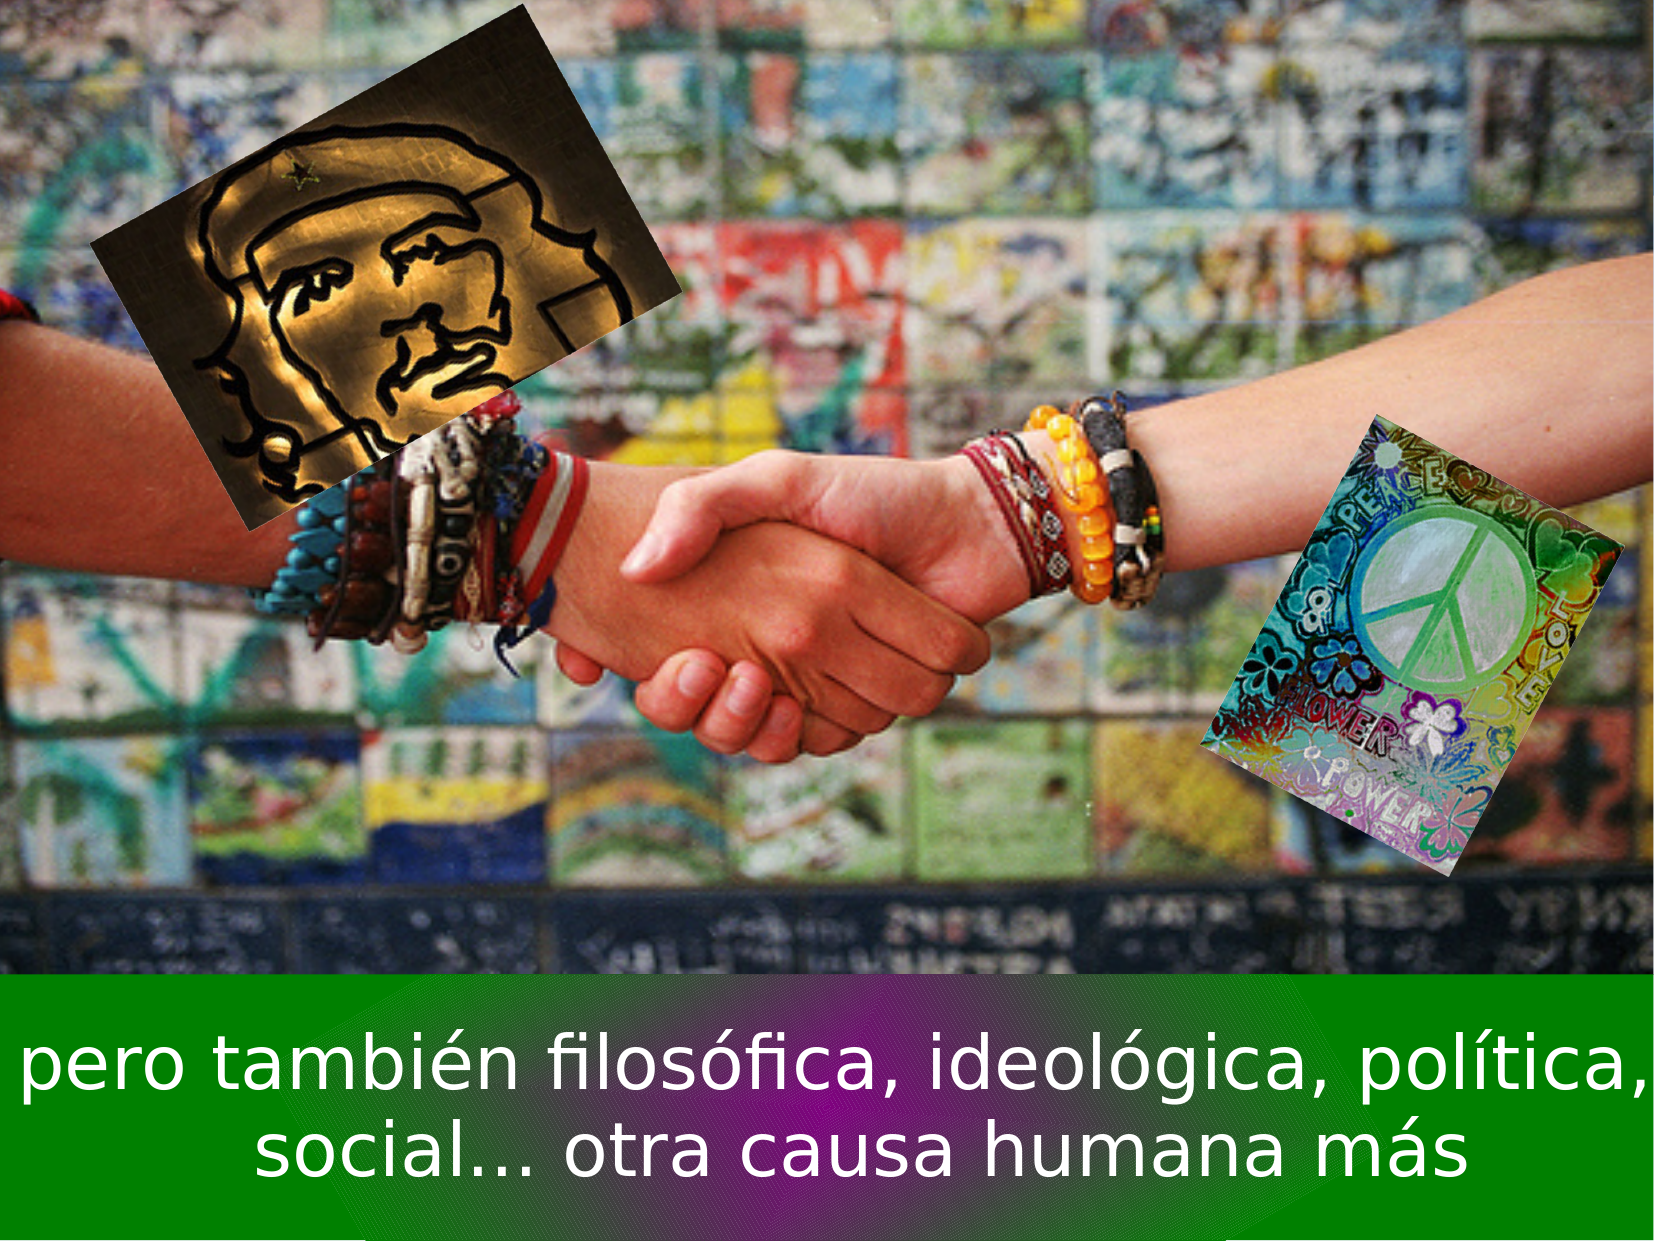

#
pero también filosófica, ideológica, política,
social... otra causa humana más